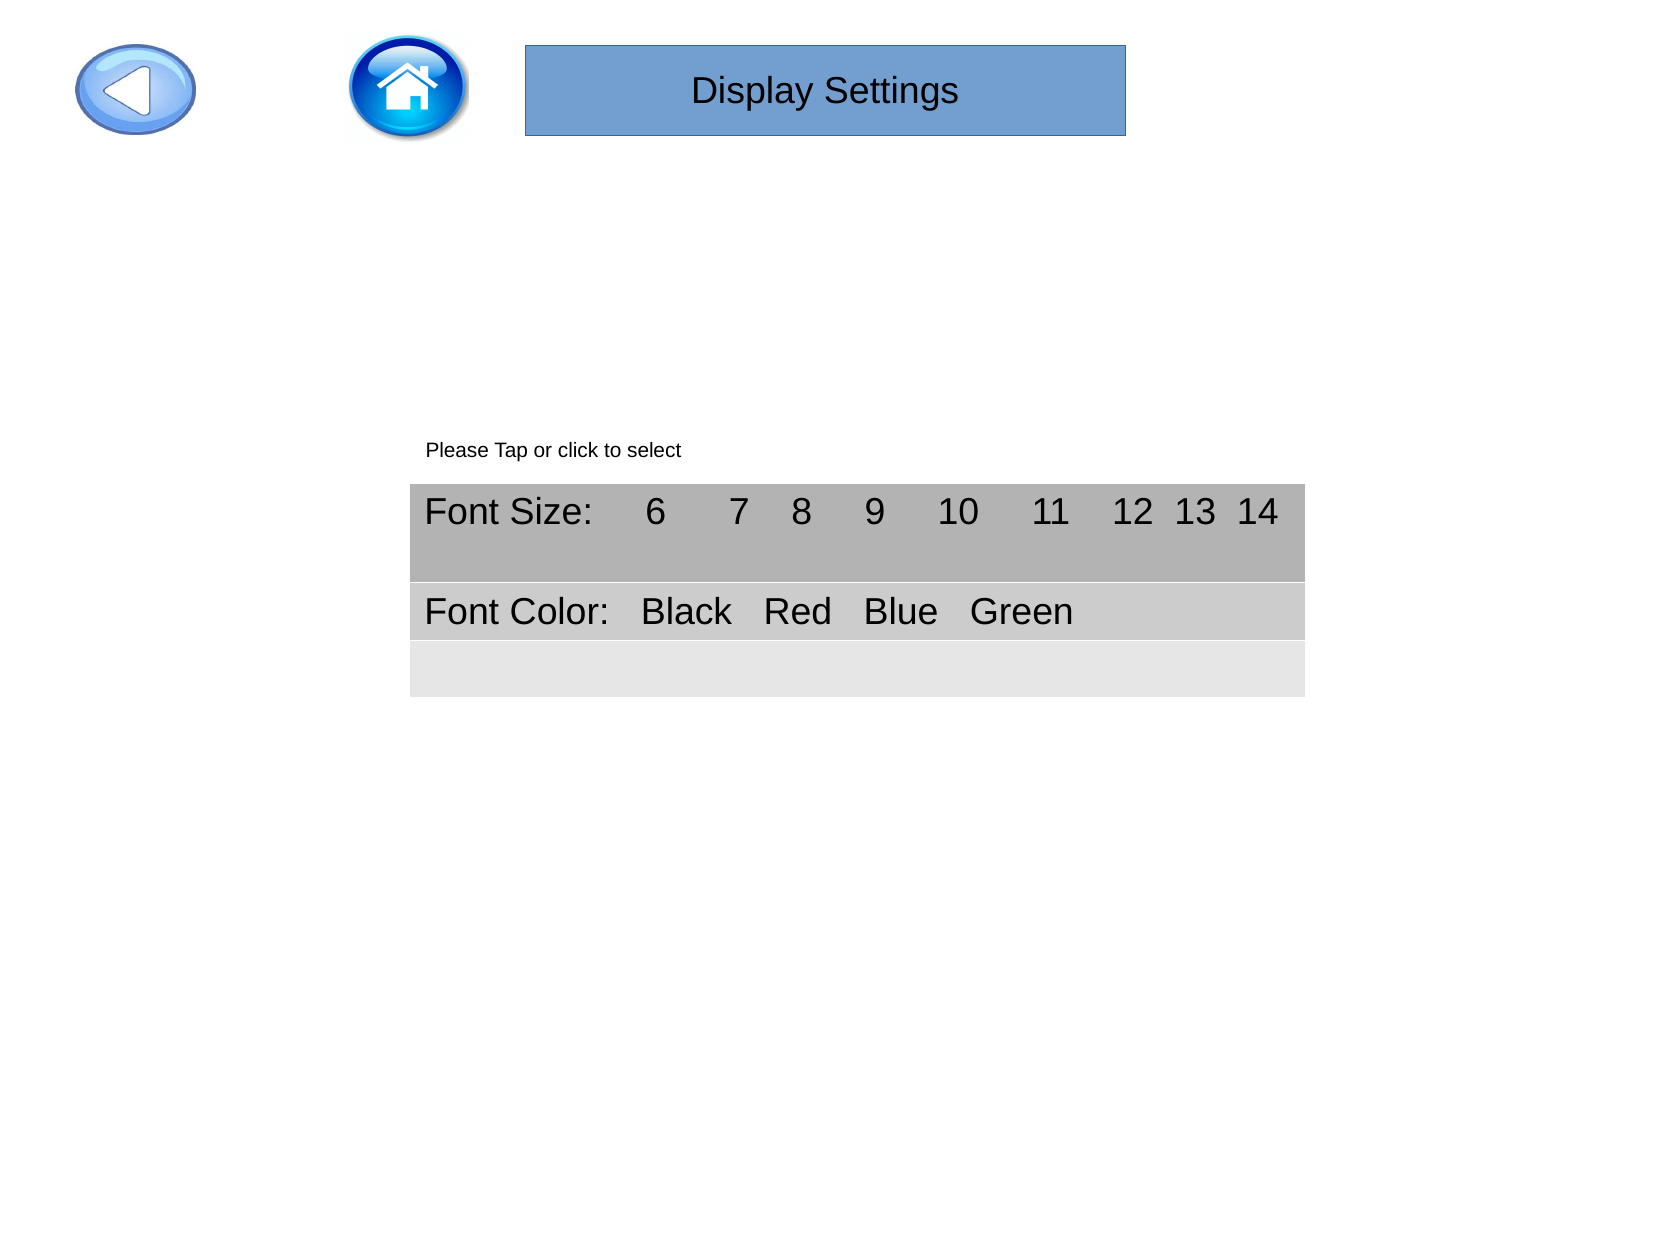

Display Settings
Please Tap or click to select
| Font Size: 6 7 8 9 10 11 12 13 14 |
| --- |
| Font Color: Black Red Blue Green |
| |